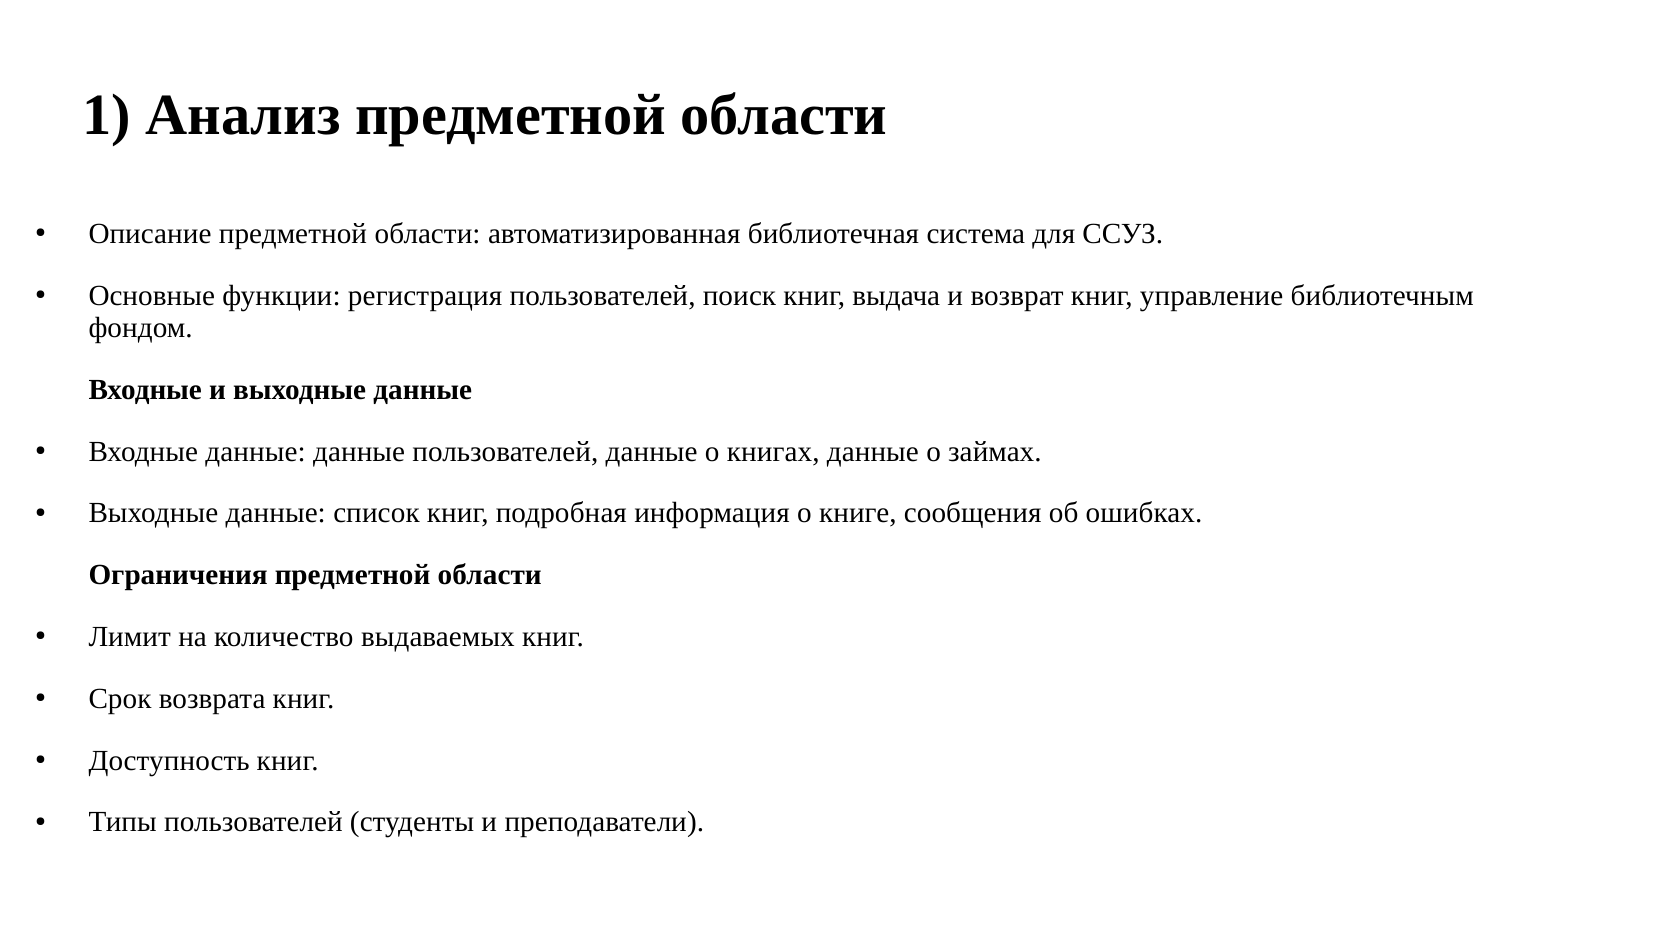

# 1) Анализ предметной области
Описание предметной области: автоматизированная библиотечная система для ССУЗ.
Основные функции: регистрация пользователей, поиск книг, выдача и возврат книг, управление библиотечным фондом.
Входные и выходные данные
Входные данные: данные пользователей, данные о книгах, данные о займах.
Выходные данные: список книг, подробная информация о книге, сообщения об ошибках.
Ограничения предметной области
Лимит на количество выдаваемых книг.
Срок возврата книг.
Доступность книг.
Типы пользователей (студенты и преподаватели).